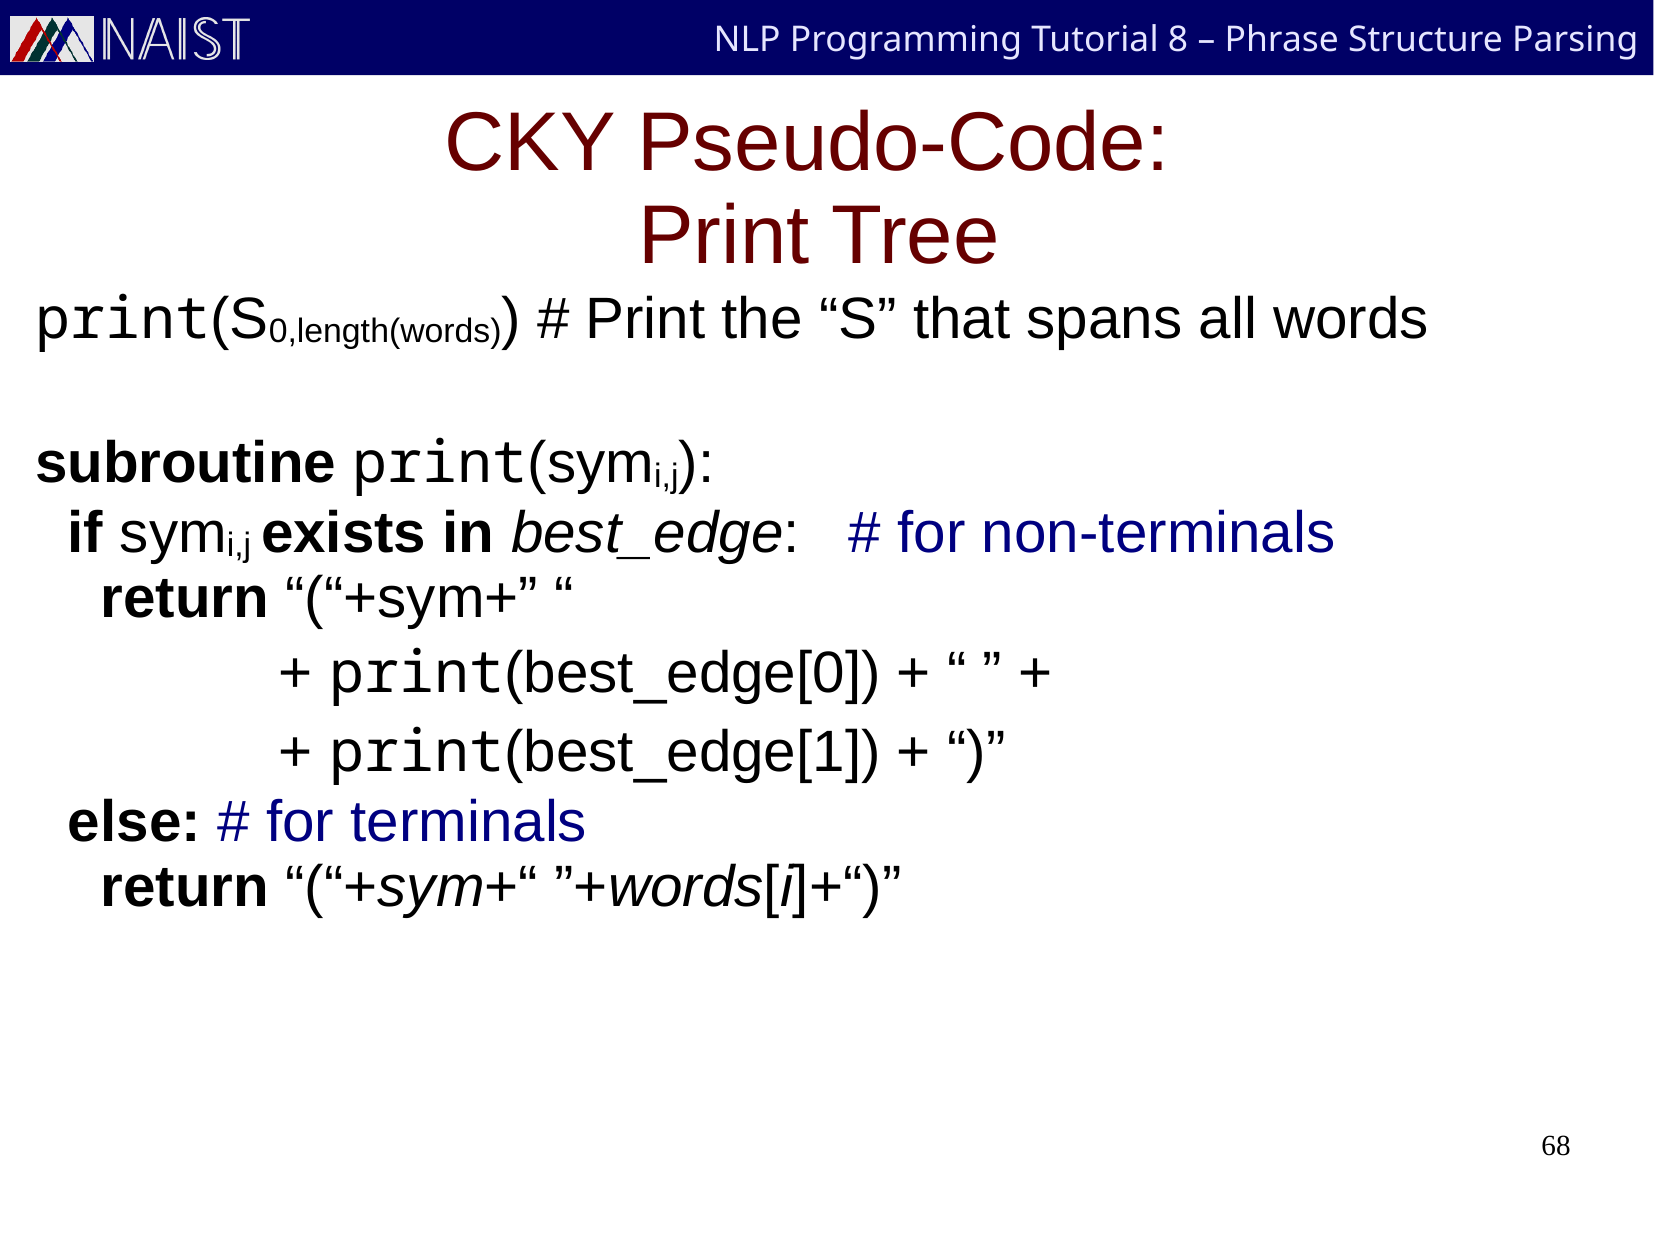

# CKY Pseudo-Code: Print Tree
print(S0,length(words)) # Print the “S” that spans all words
subroutine print(symi,j):
 if symi,j exists in best_edge: # for non-terminals
 return “(“+sym+” “
 + print(best_edge[0]) + “ ” +
 + print(best_edge[1]) + “)”
 else: # for terminals
 return “(“+sym+“ ”+words[i]+“)”
68